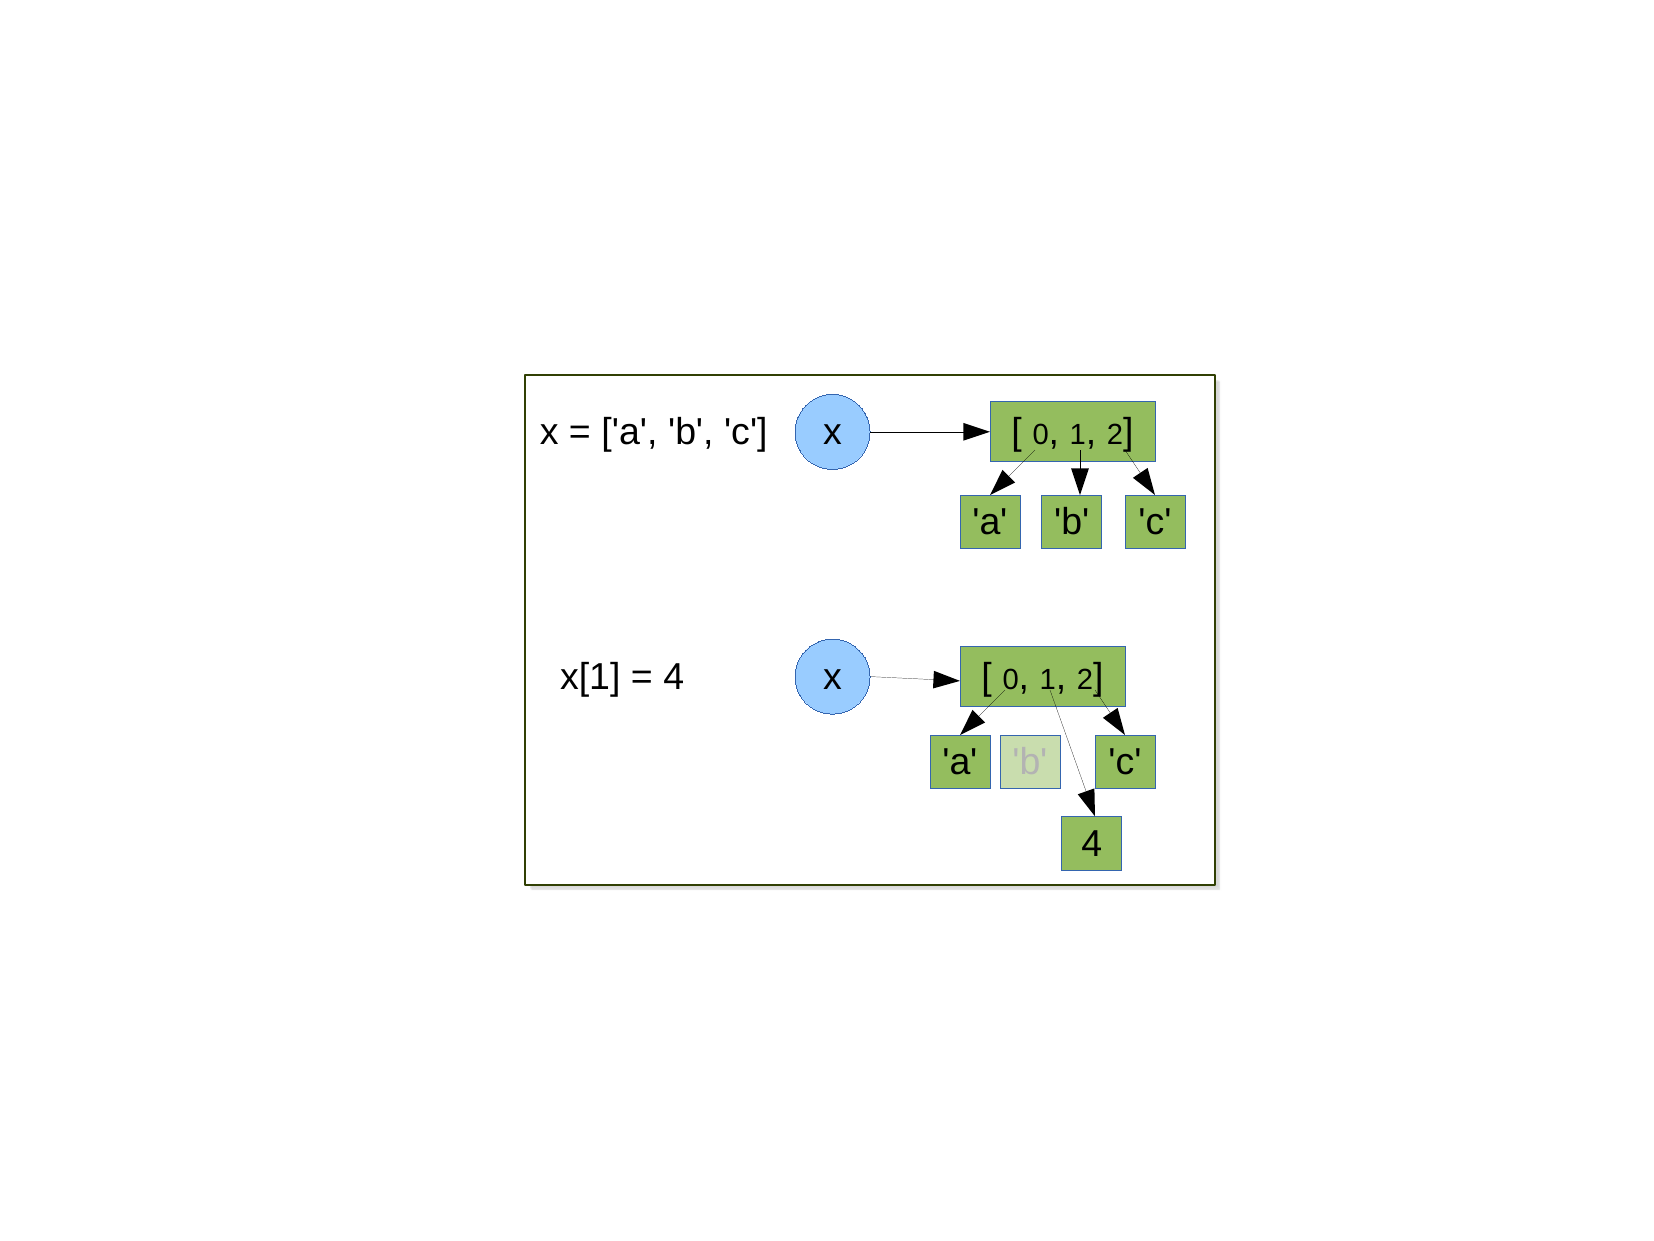

x
[ 0, 1, 2]
x = ['a', 'b', 'c']
'a'
'b'
'c'
x
[ 0, 1, 2]
x[1] = 4
'a'
'b'
'c'
4